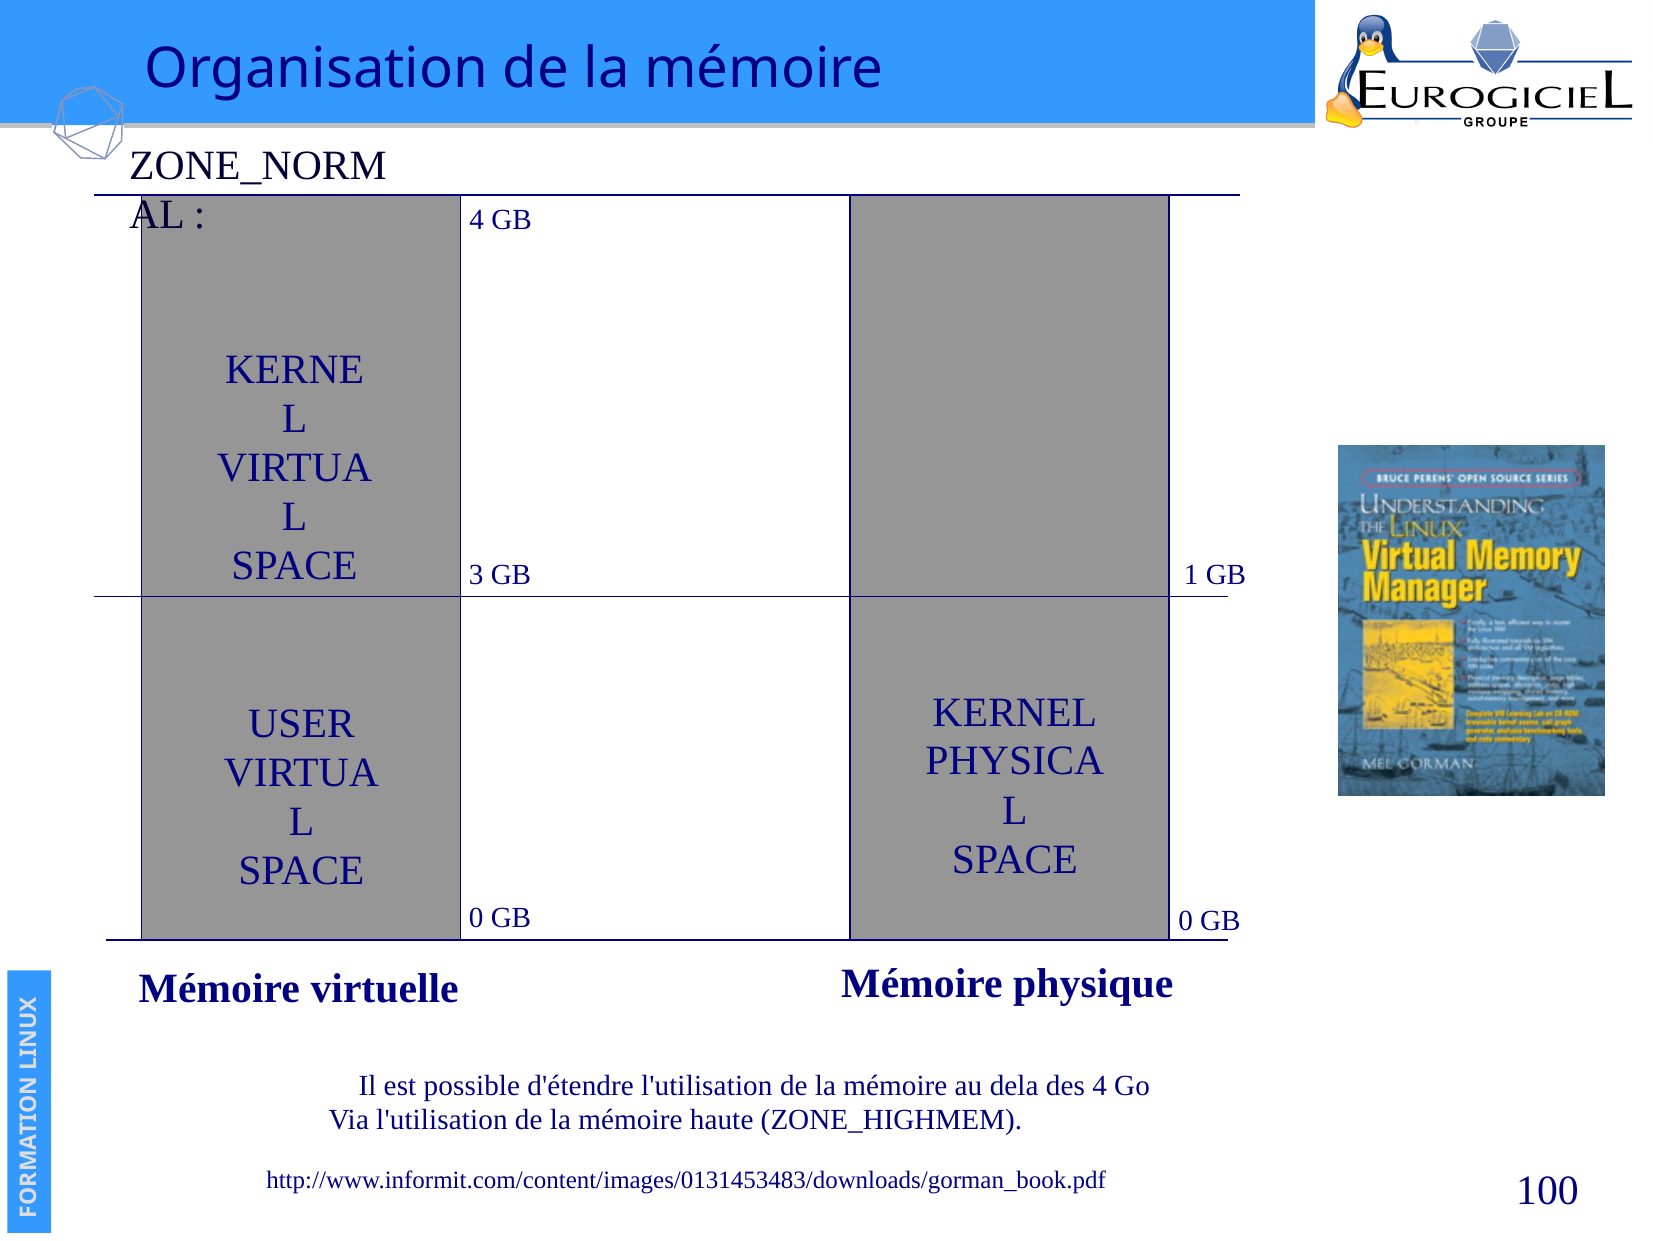

# Organisation de la mémoire
ZONE_NORMAL :
4 GB
KERNEL
VIRTUAL
SPACE
3 GB
1 GB
KERNEL
PHYSICAL
SPACE
USER
VIRTUAL
SPACE
0 GB
0 GB
Mémoire physique
Mémoire virtuelle
 Il est possible d'étendre l'utilisation de la mémoire au dela des 4 Go
Via l'utilisation de la mémoire haute (ZONE_HIGHMEM).
http://www.informit.com/content/images/0131453483/downloads/gorman_book.pdf